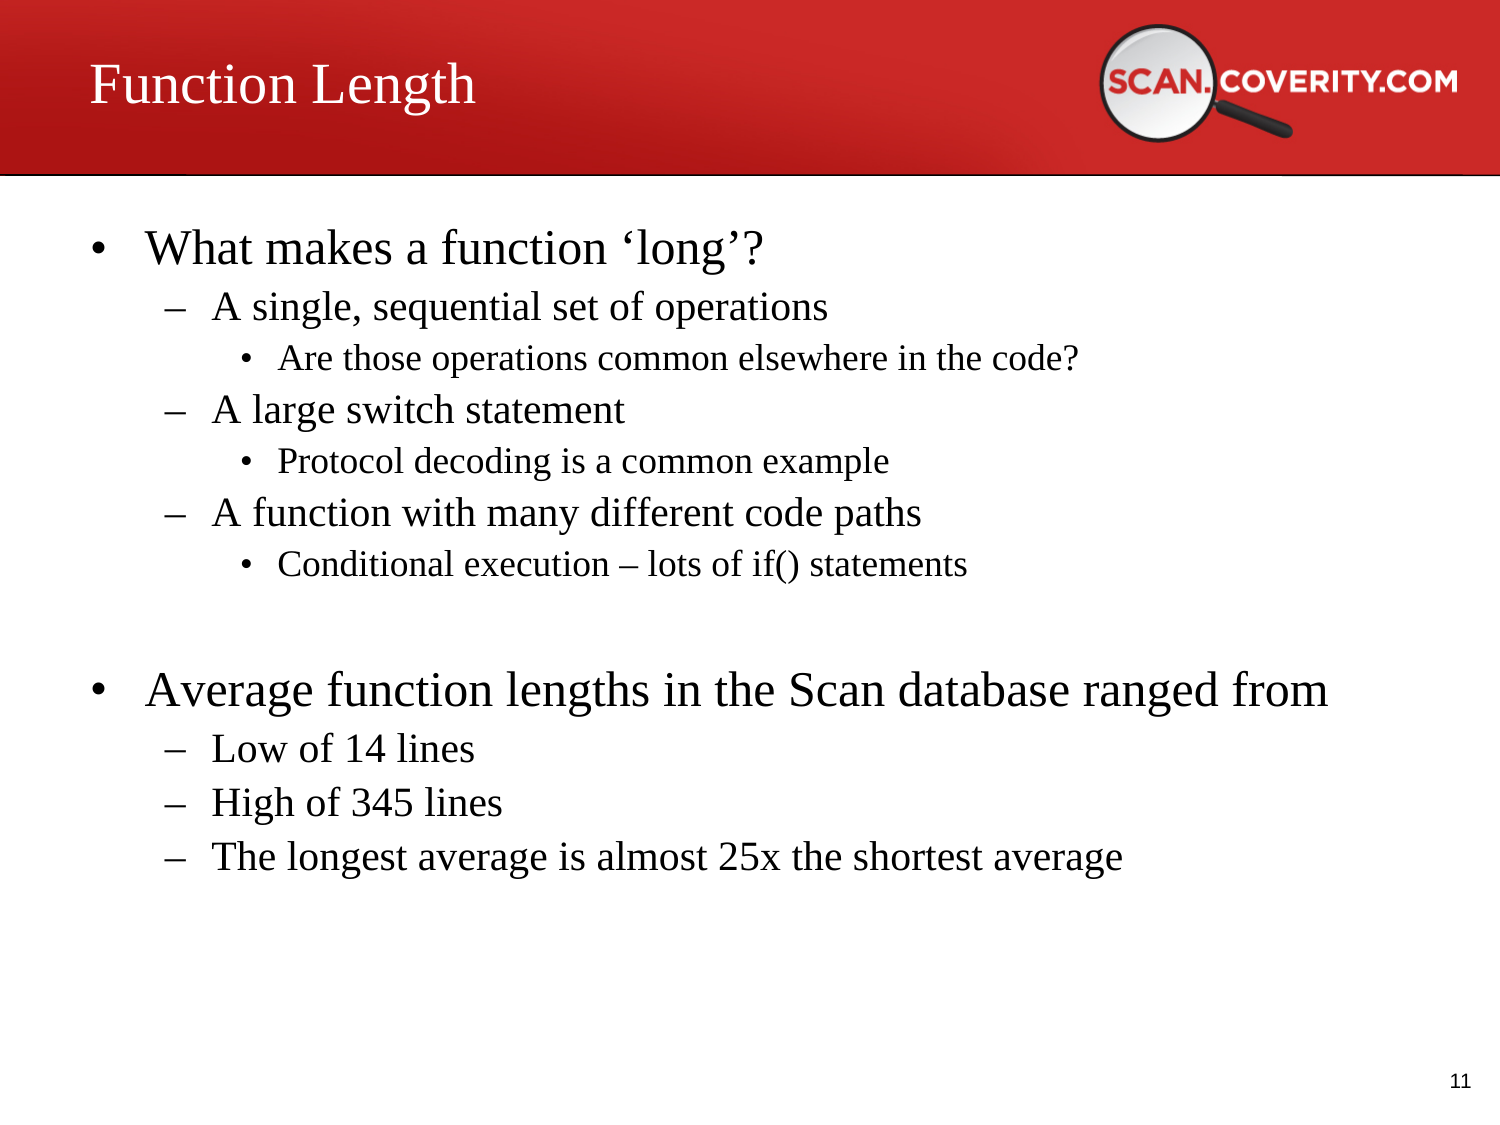

# Function Length
 What makes a function ‘long’?
A single, sequential set of operations
Are those operations common elsewhere in the code?
A large switch statement
Protocol decoding is a common example
A function with many different code paths
Conditional execution – lots of if() statements
 Average function lengths in the Scan database ranged from
Low of 14 lines
High of 345 lines
The longest average is almost 25x the shortest average
11